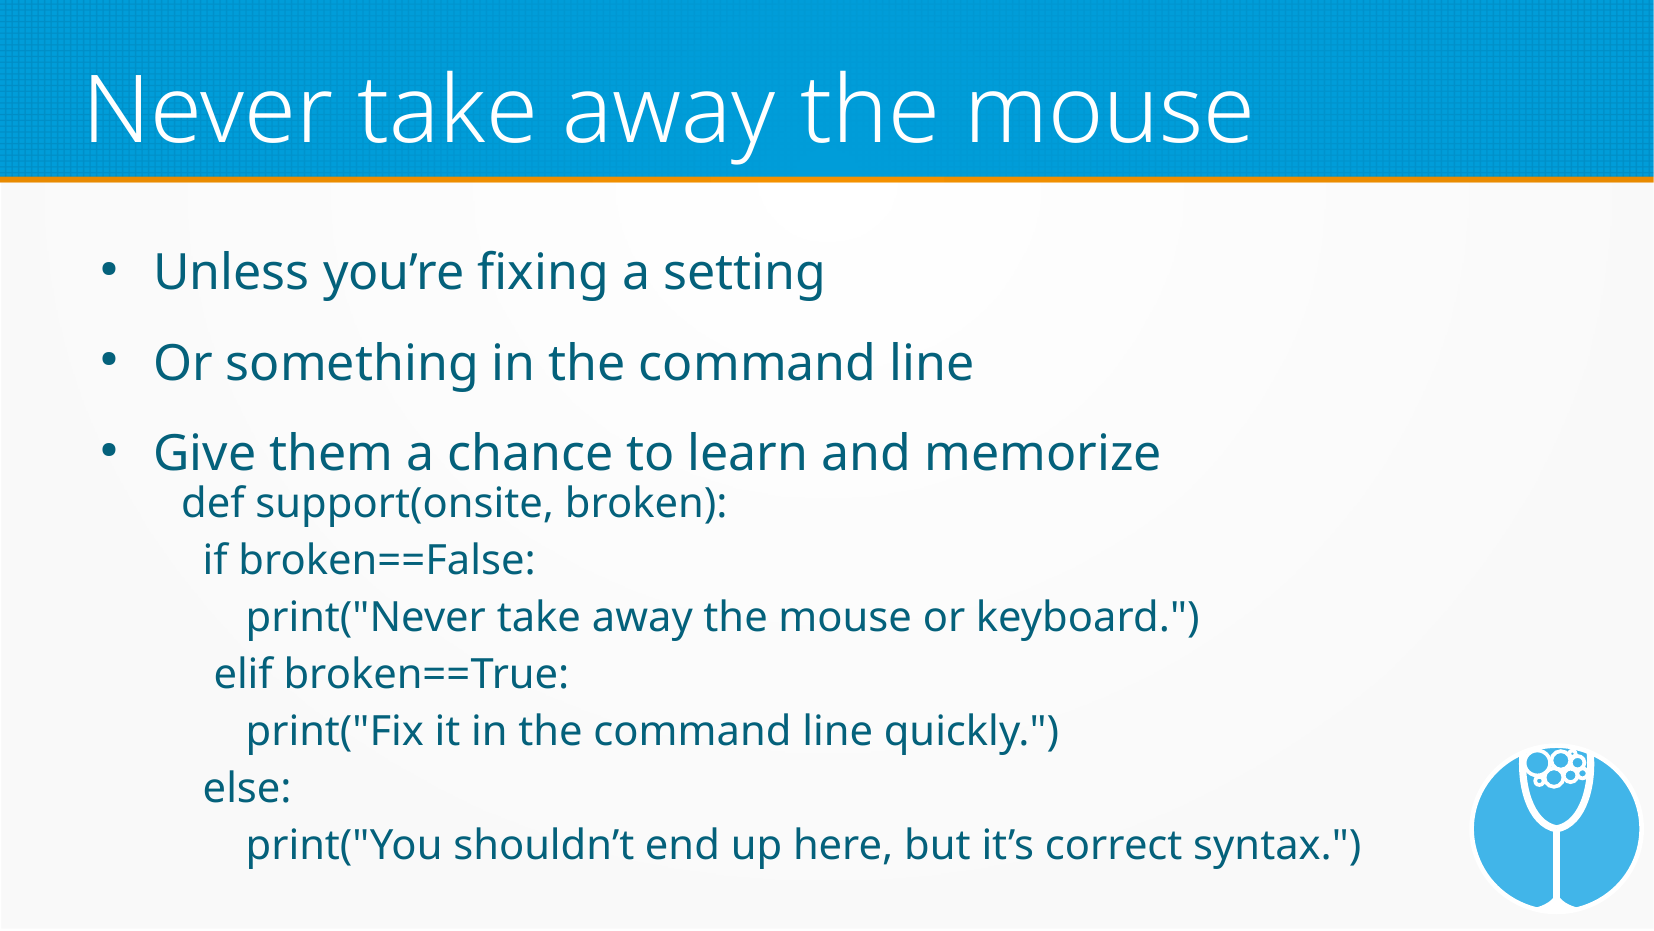

# Never take away the mouse
Unless you’re fixing a setting
Or something in the command line
Give them a chance to learn and memorize
def support(onsite, broken):
 if broken==False:
 print("Never take away the mouse or keyboard.")
 elif broken==True:
 print("Fix it in the command line quickly.")
 else:
 print("You shouldn’t end up here, but it’s correct syntax.")